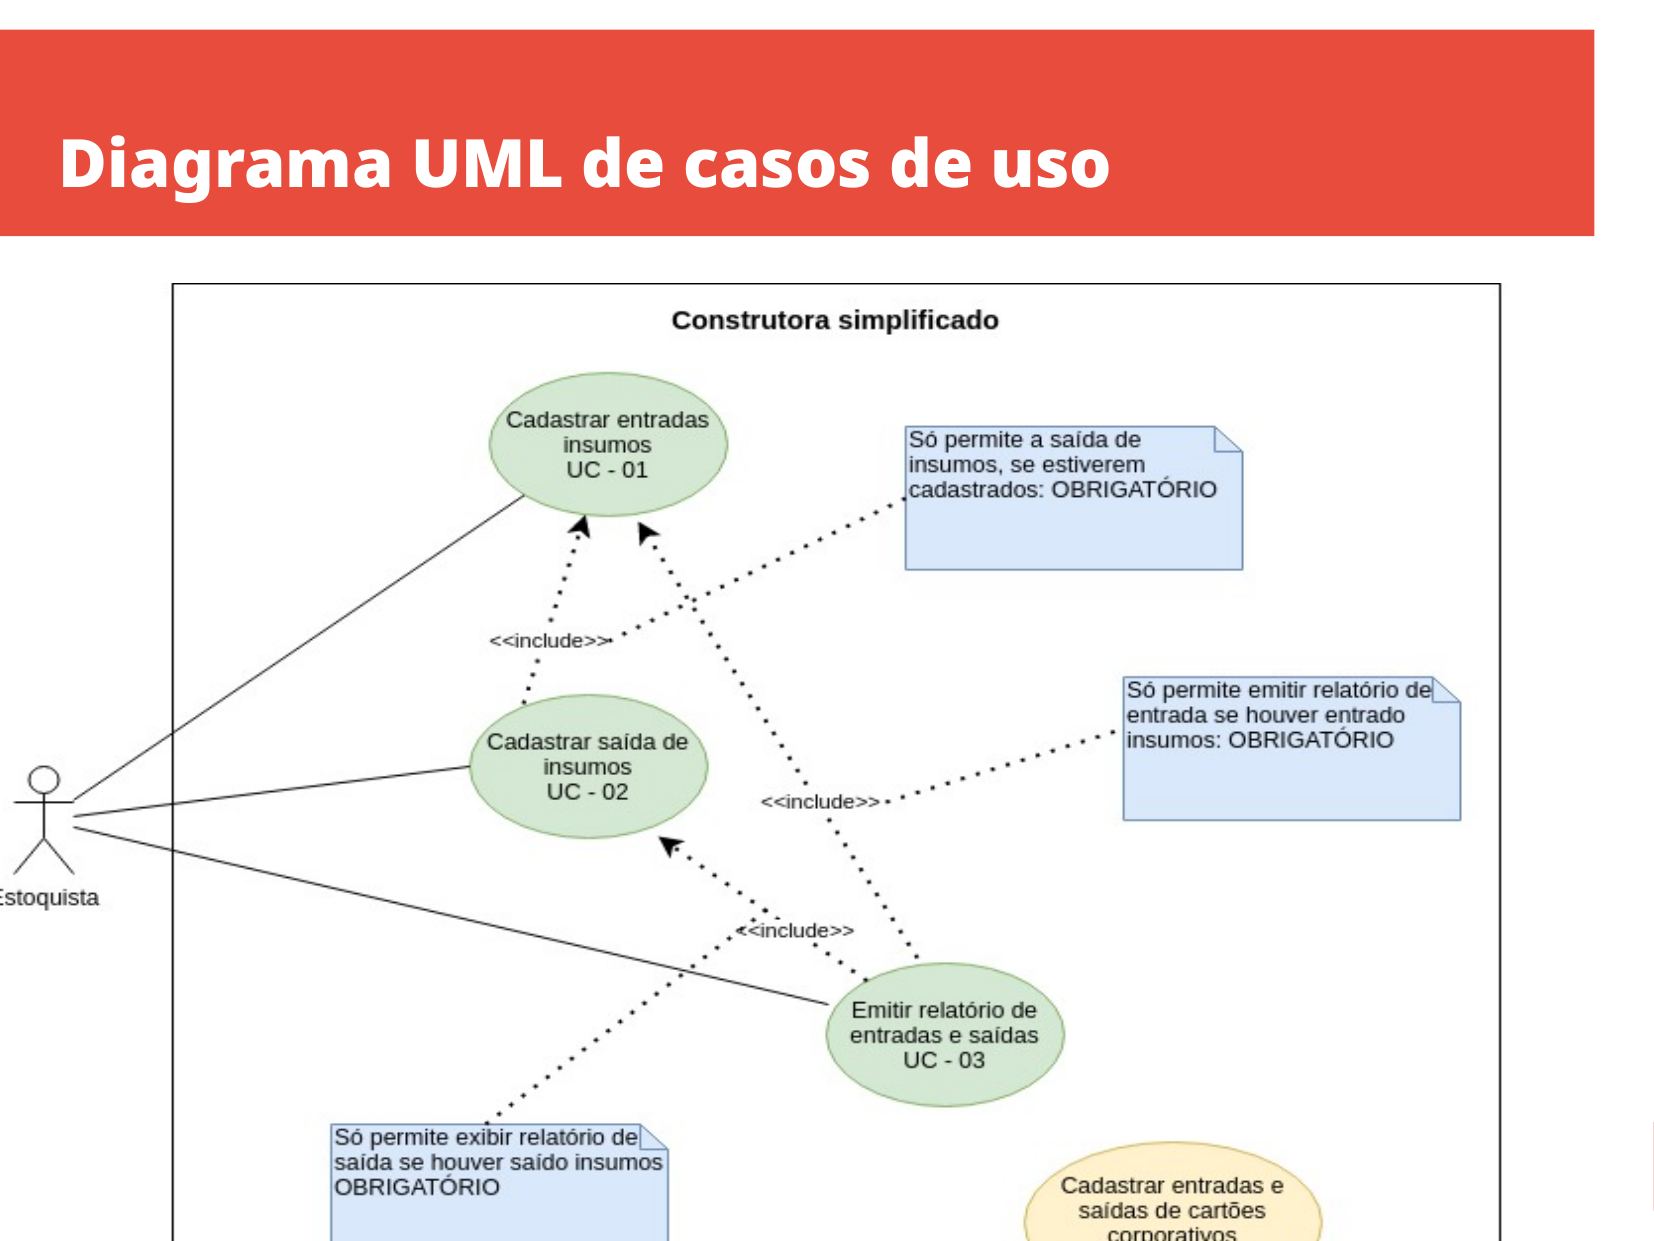

# Diagrama UML de casos de uso
6